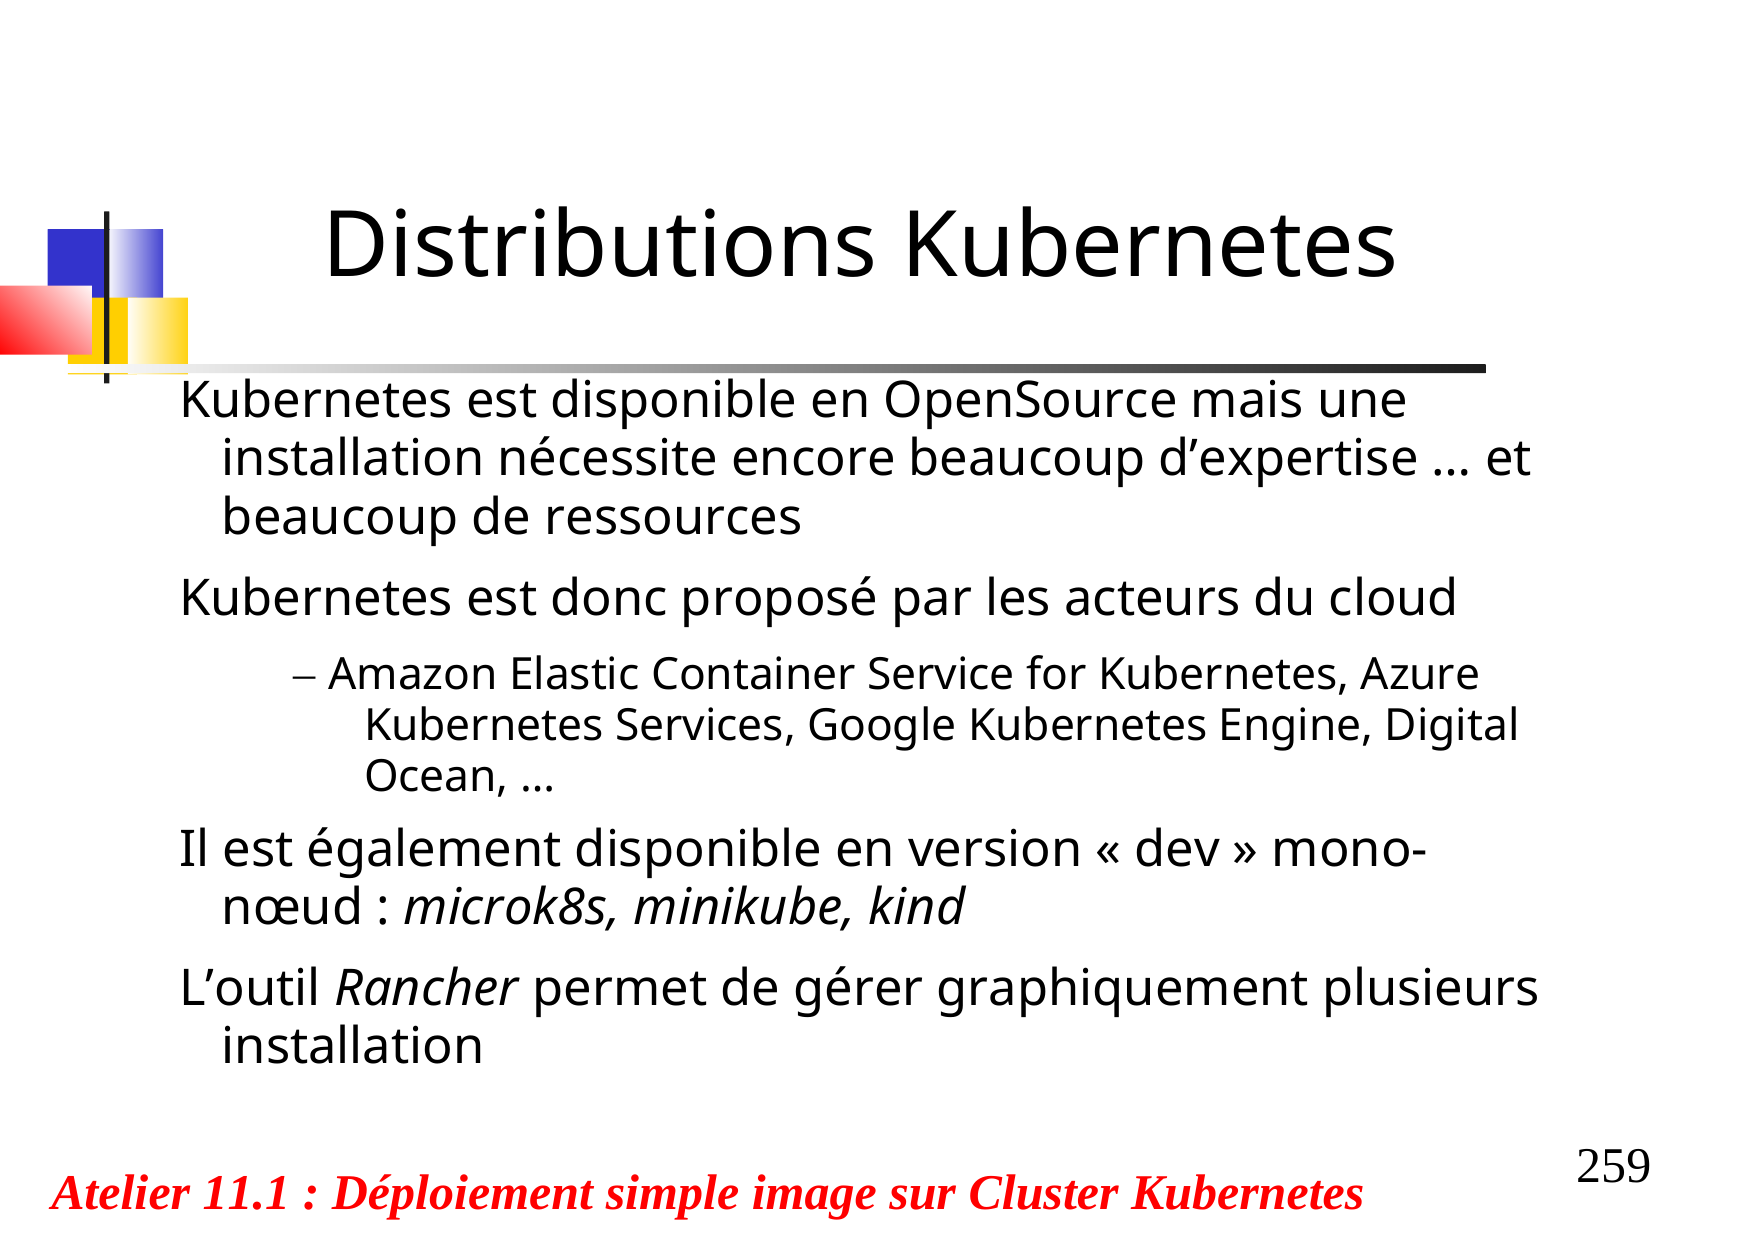

# Distributions Kubernetes
Kubernetes est disponible en OpenSource mais une installation nécessite encore beaucoup d’expertise … et beaucoup de ressources
Kubernetes est donc proposé par les acteurs du cloud
Amazon Elastic Container Service for Kubernetes, Azure Kubernetes Services, Google Kubernetes Engine, Digital Ocean, …
Il est également disponible en version « dev » mono-nœud : microk8s, minikube, kind
L’outil Rancher permet de gérer graphiquement plusieurs installation
Atelier 11.1 : Déploiement simple image sur Cluster Kubernetes